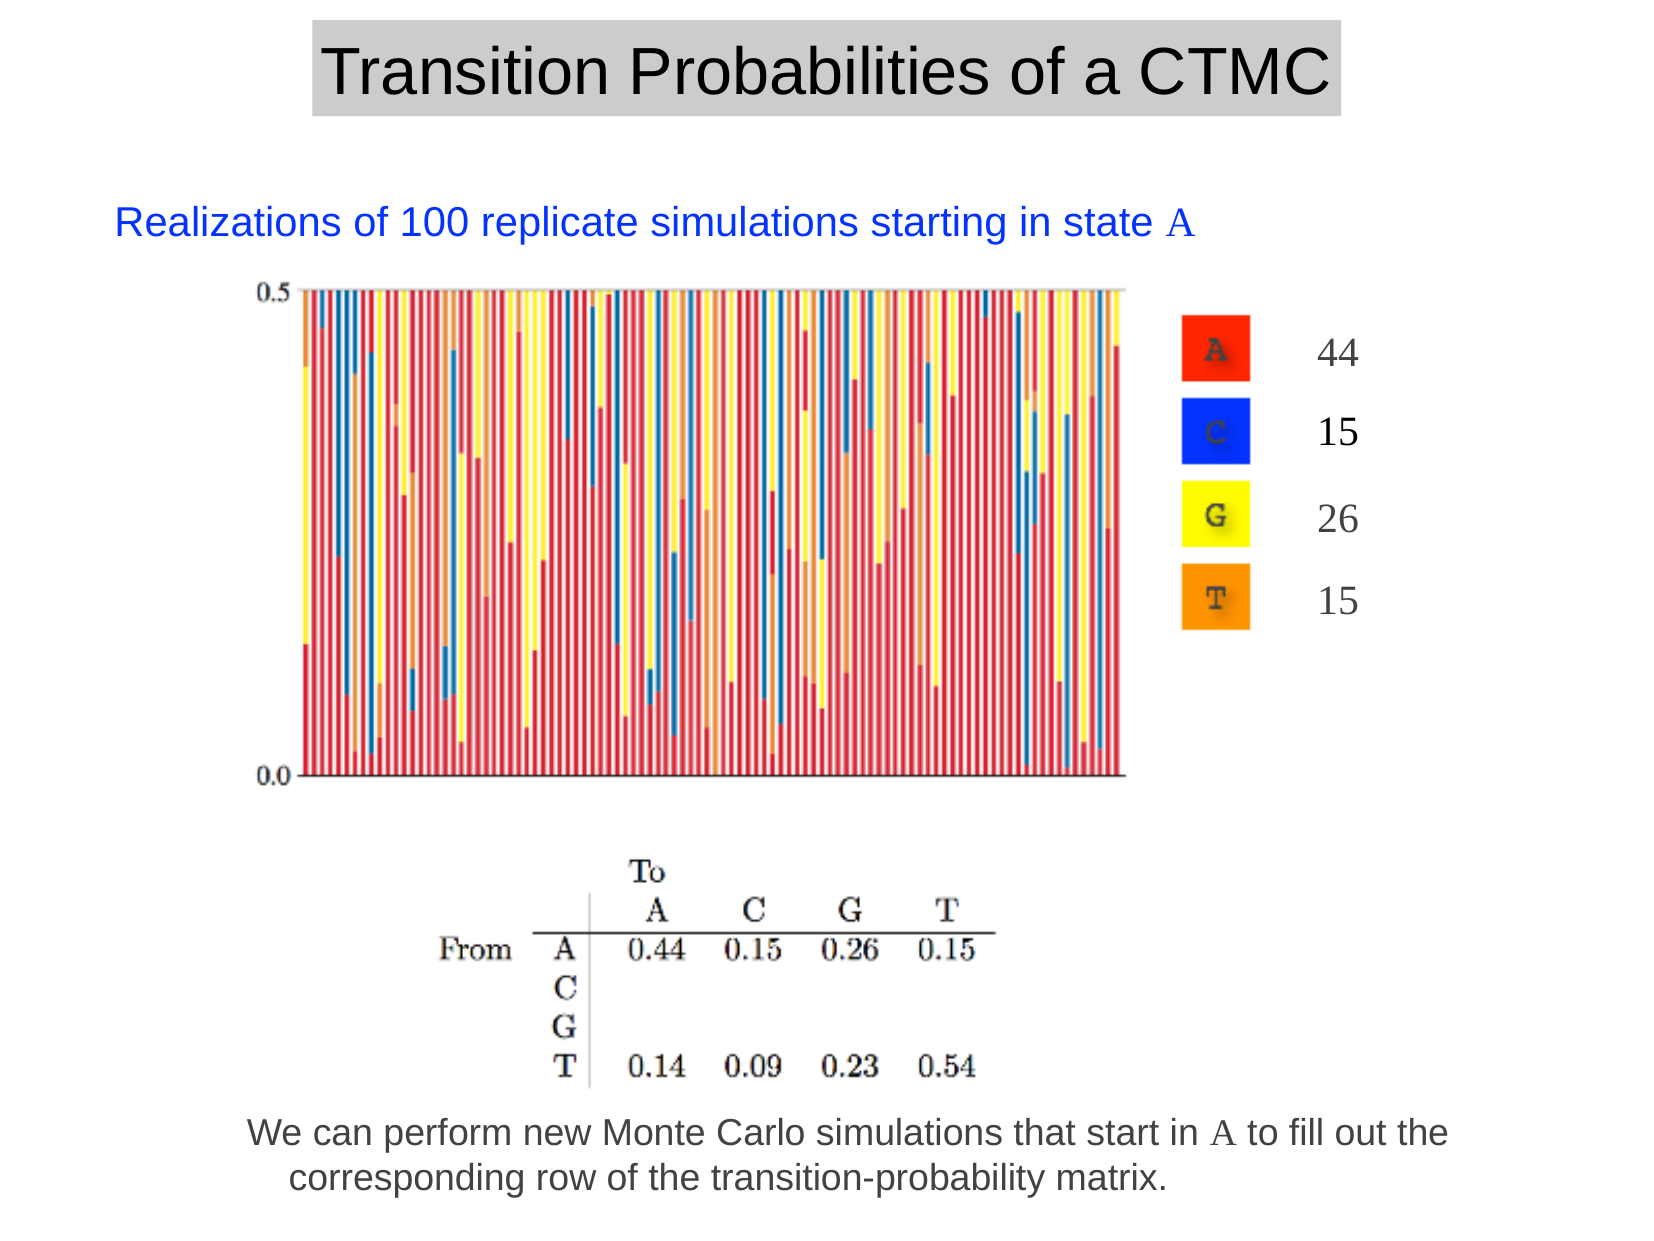

Transition Probabilities of a CTMC
Realizations of 100 replicate simulations starting in state A
44
15
26
15
We can perform new Monte Carlo simulations that start in A to fill out the
 corresponding row of the transition-probability matrix.